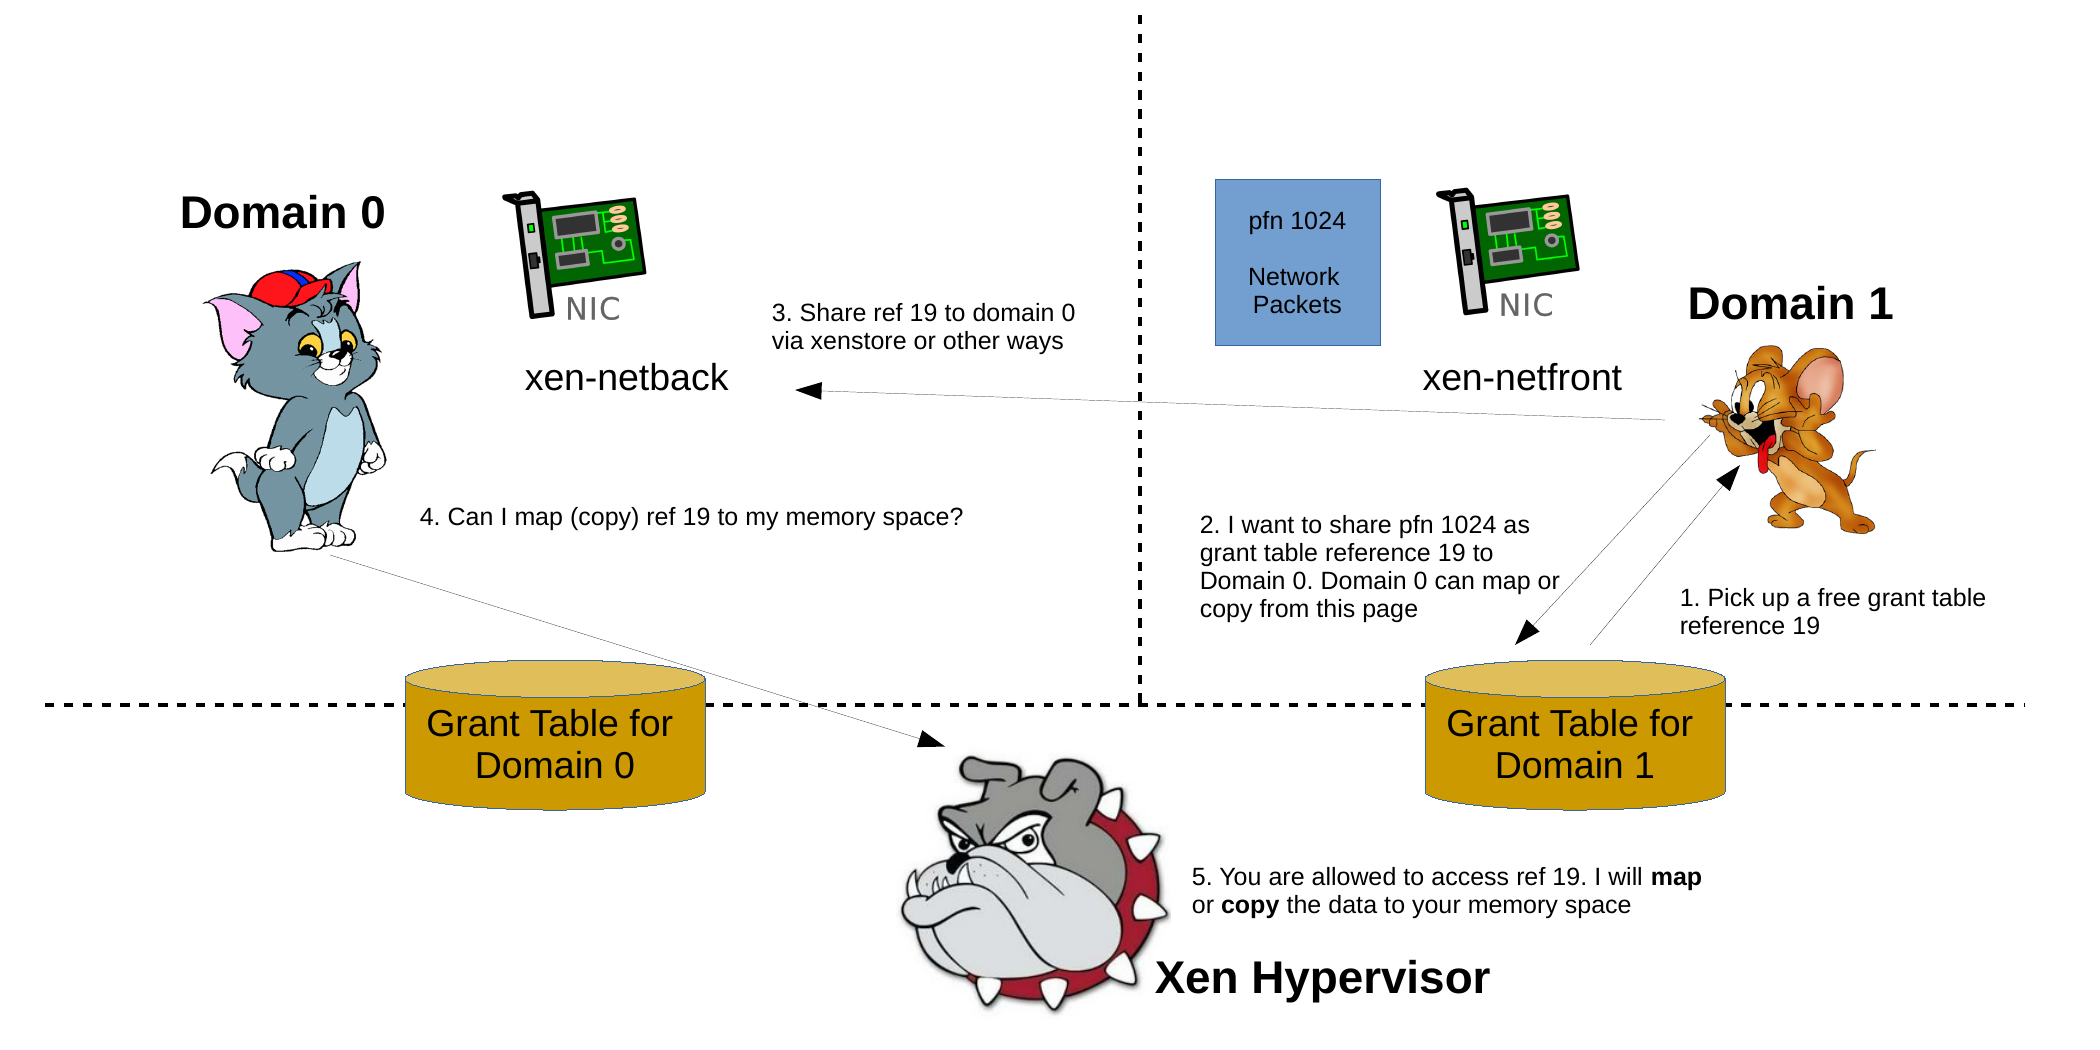

Domain 0
pfn 1024
Network
Packets
Domain 1
3. Share ref 19 to domain 0
via xenstore or other ways
xen-netback
xen-netfront
4. Can I map (copy) ref 19 to my memory space?
2. I want to share pfn 1024 as
grant table reference 19 to
Domain 0. Domain 0 can map or
copy from this page
1. Pick up a free grant table
reference 19
Grant Table for
Domain 0
Grant Table for
Domain 1
5. You are allowed to access ref 19. I will map
or copy the data to your memory space
Xen Hypervisor